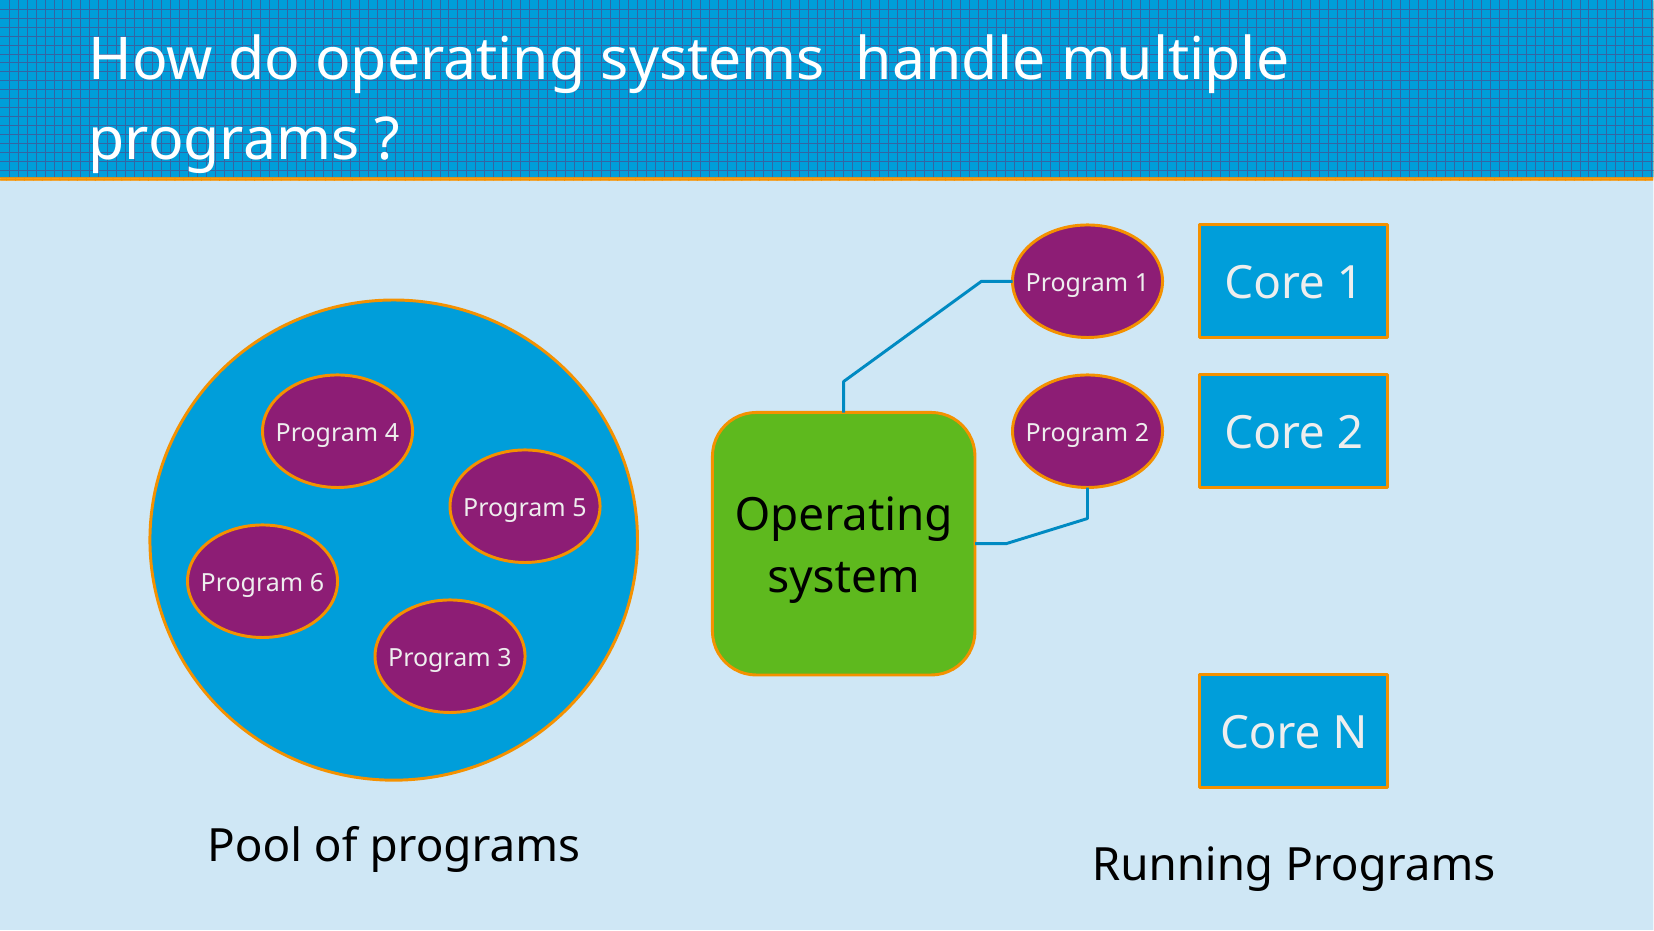

# How do operating systems handle multiple programs ?
Program 1
Core 1
Program 4
Program 2
Core 2
Operating system
Program 5
Program 6
Program 3
Core N
Pool of programs
Running Programs